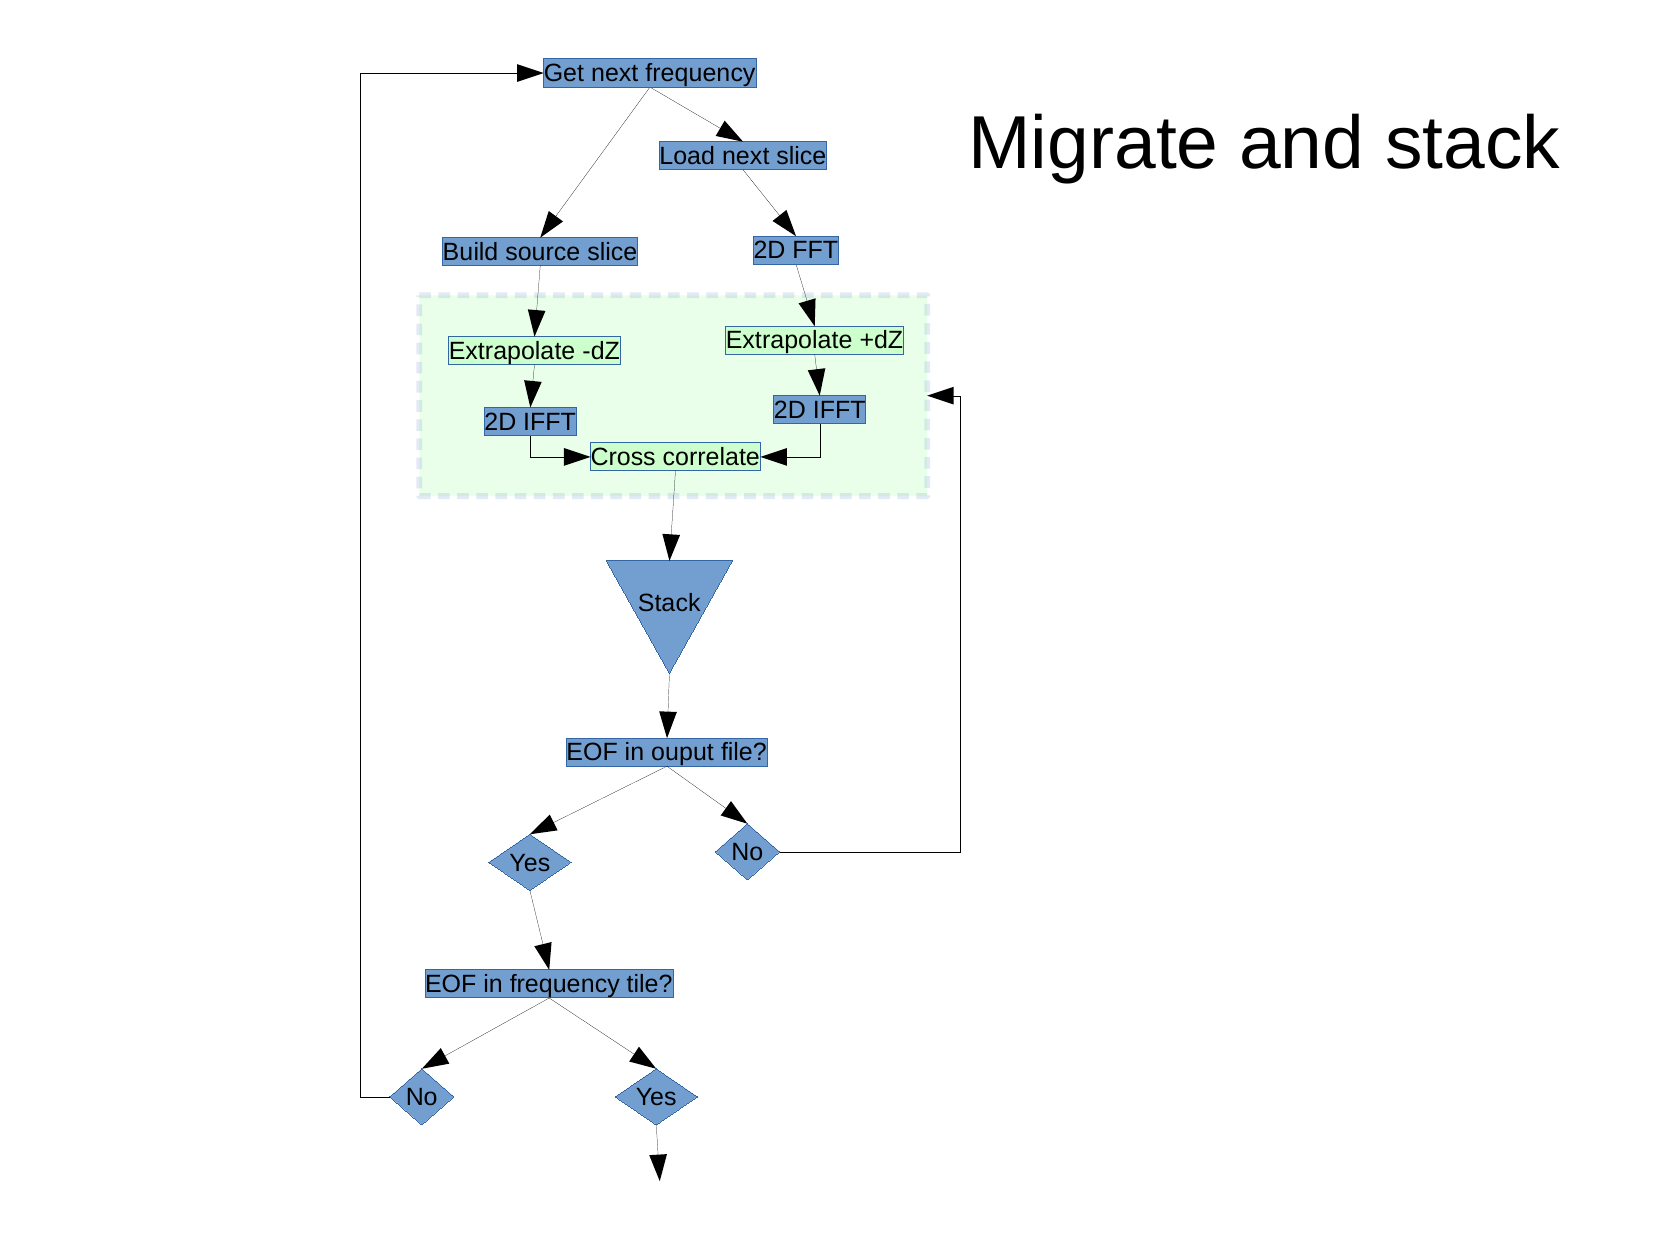

Get next frequency
Migrate and stack
Load next slice
2D FFT
Build source slice
Extrapolate +dZ
Extrapolate -dZ
2D IFFT
2D IFFT
Cross correlate
Stack
EOF in ouput file?
No
Yes
EOF in frequency tile?
No
Yes